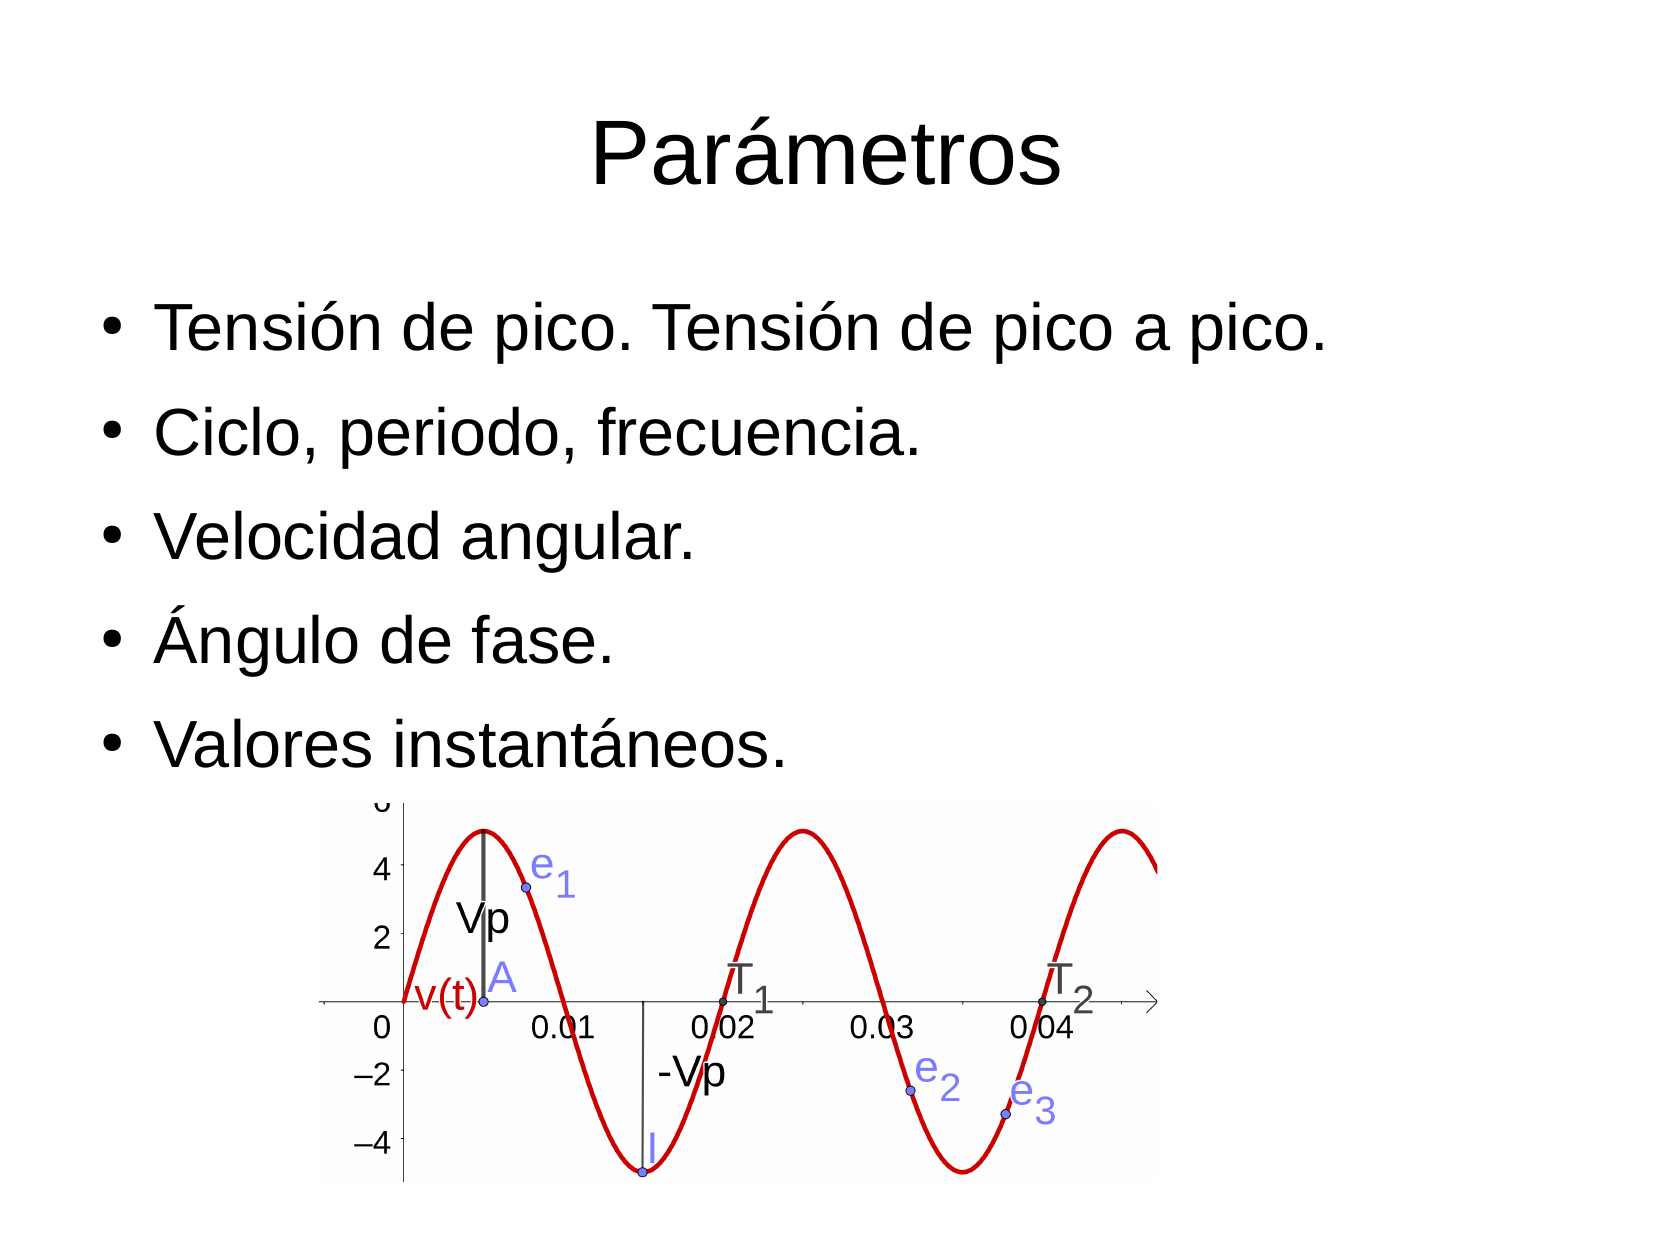

# Parámetros
Tensión de pico. Tensión de pico a pico.
Ciclo, periodo, frecuencia.
Velocidad angular.
Ángulo de fase.
Valores instantáneos.